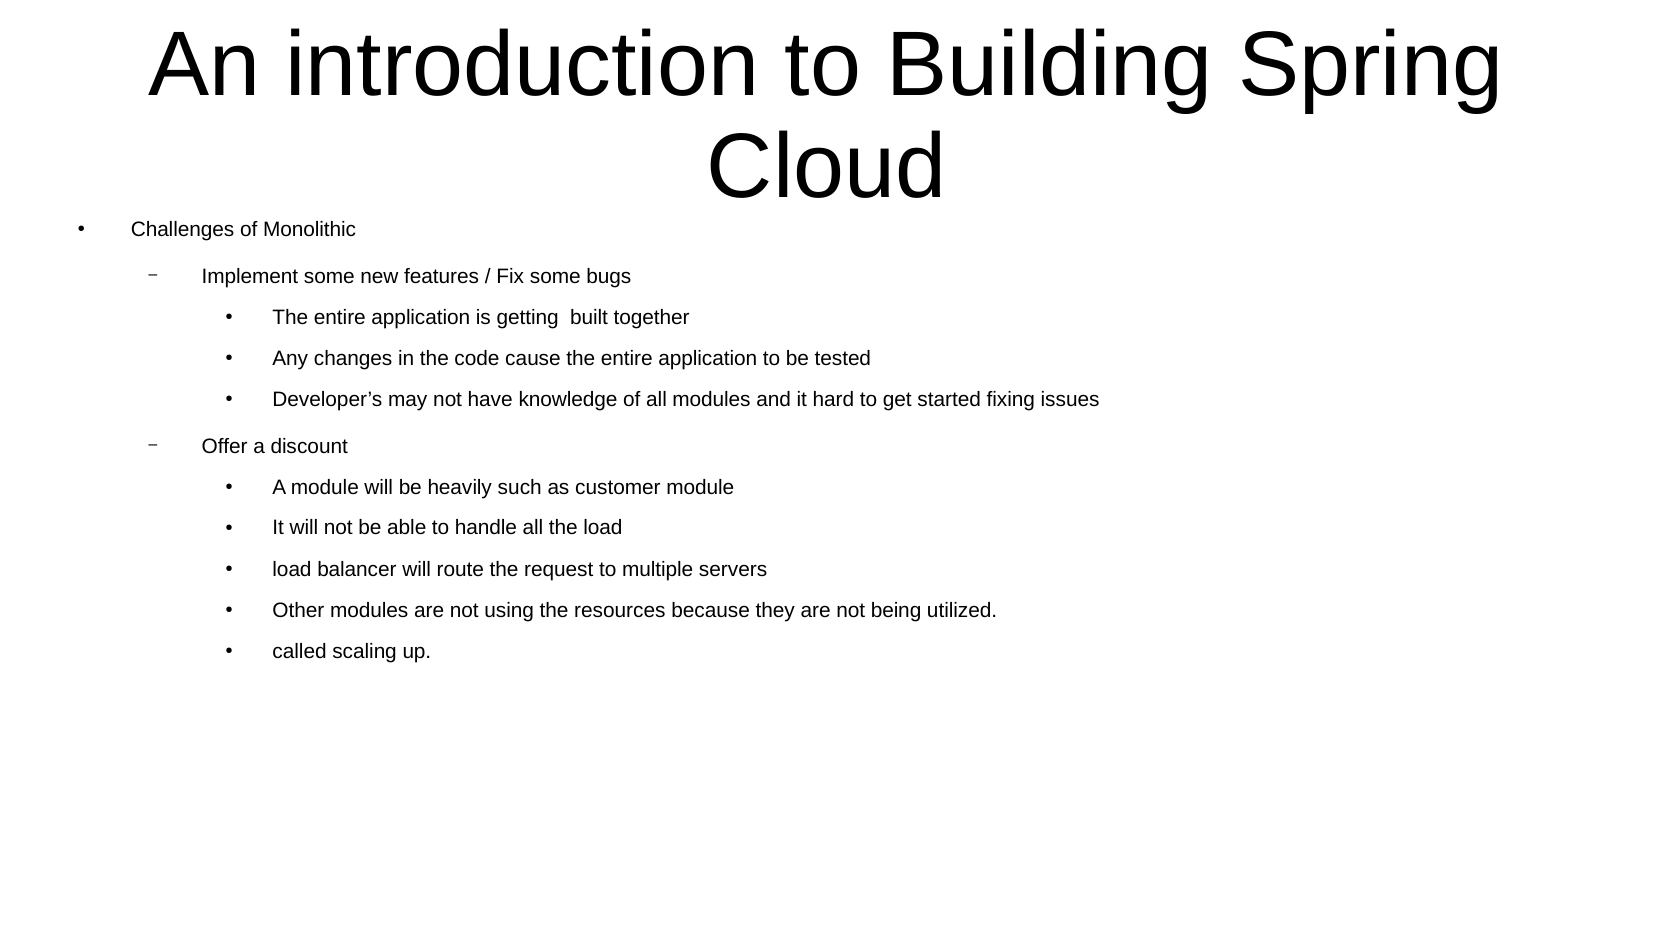

# An introduction to Building Spring Cloud
Challenges of Monolithic
Implement some new features / Fix some bugs
The entire application is getting built together
Any changes in the code cause the entire application to be tested
Developer’s may not have knowledge of all modules and it hard to get started fixing issues
Offer a discount
A module will be heavily such as customer module
It will not be able to handle all the load
load balancer will route the request to multiple servers
Other modules are not using the resources because they are not being utilized.
called scaling up.